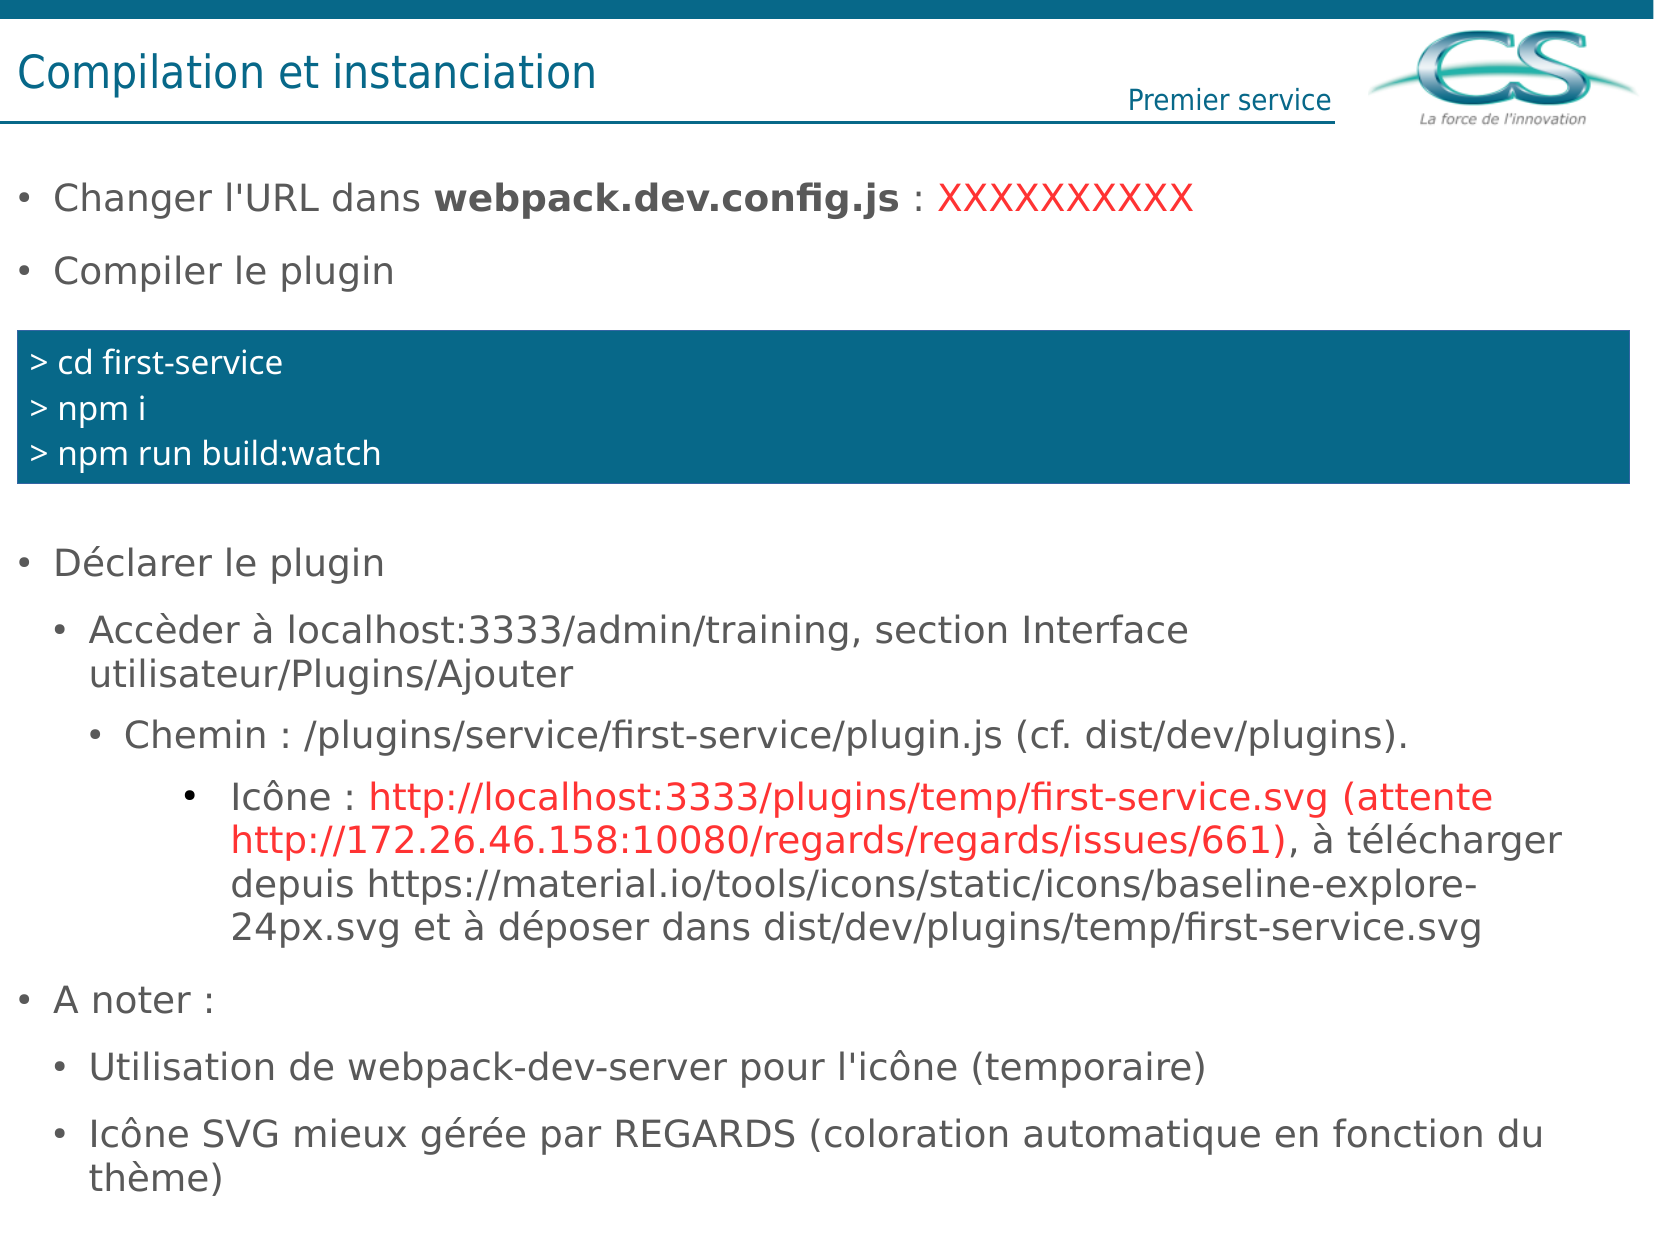

Compilation et instanciation
Premier service
# Changer l'URL dans webpack.dev.config.js : XXXXXXXXXX
Compiler le plugin
Déclarer le plugin
Accèder à localhost:3333/admin/training, section Interface utilisateur/Plugins/Ajouter
Chemin : /plugins/service/first-service/plugin.js (cf. dist/dev/plugins).
Icône : http://localhost:3333/plugins/temp/first-service.svg (attente http://172.26.46.158:10080/regards/regards/issues/661), à télécharger depuis https://material.io/tools/icons/static/icons/baseline-explore-24px.svg et à déposer dans dist/dev/plugins/temp/first-service.svg
A noter :
Utilisation de webpack-dev-server pour l'icône (temporaire)
Icône SVG mieux gérée par REGARDS (coloration automatique en fonction du thème)
> cd first-service
> npm i
> npm run build:watch